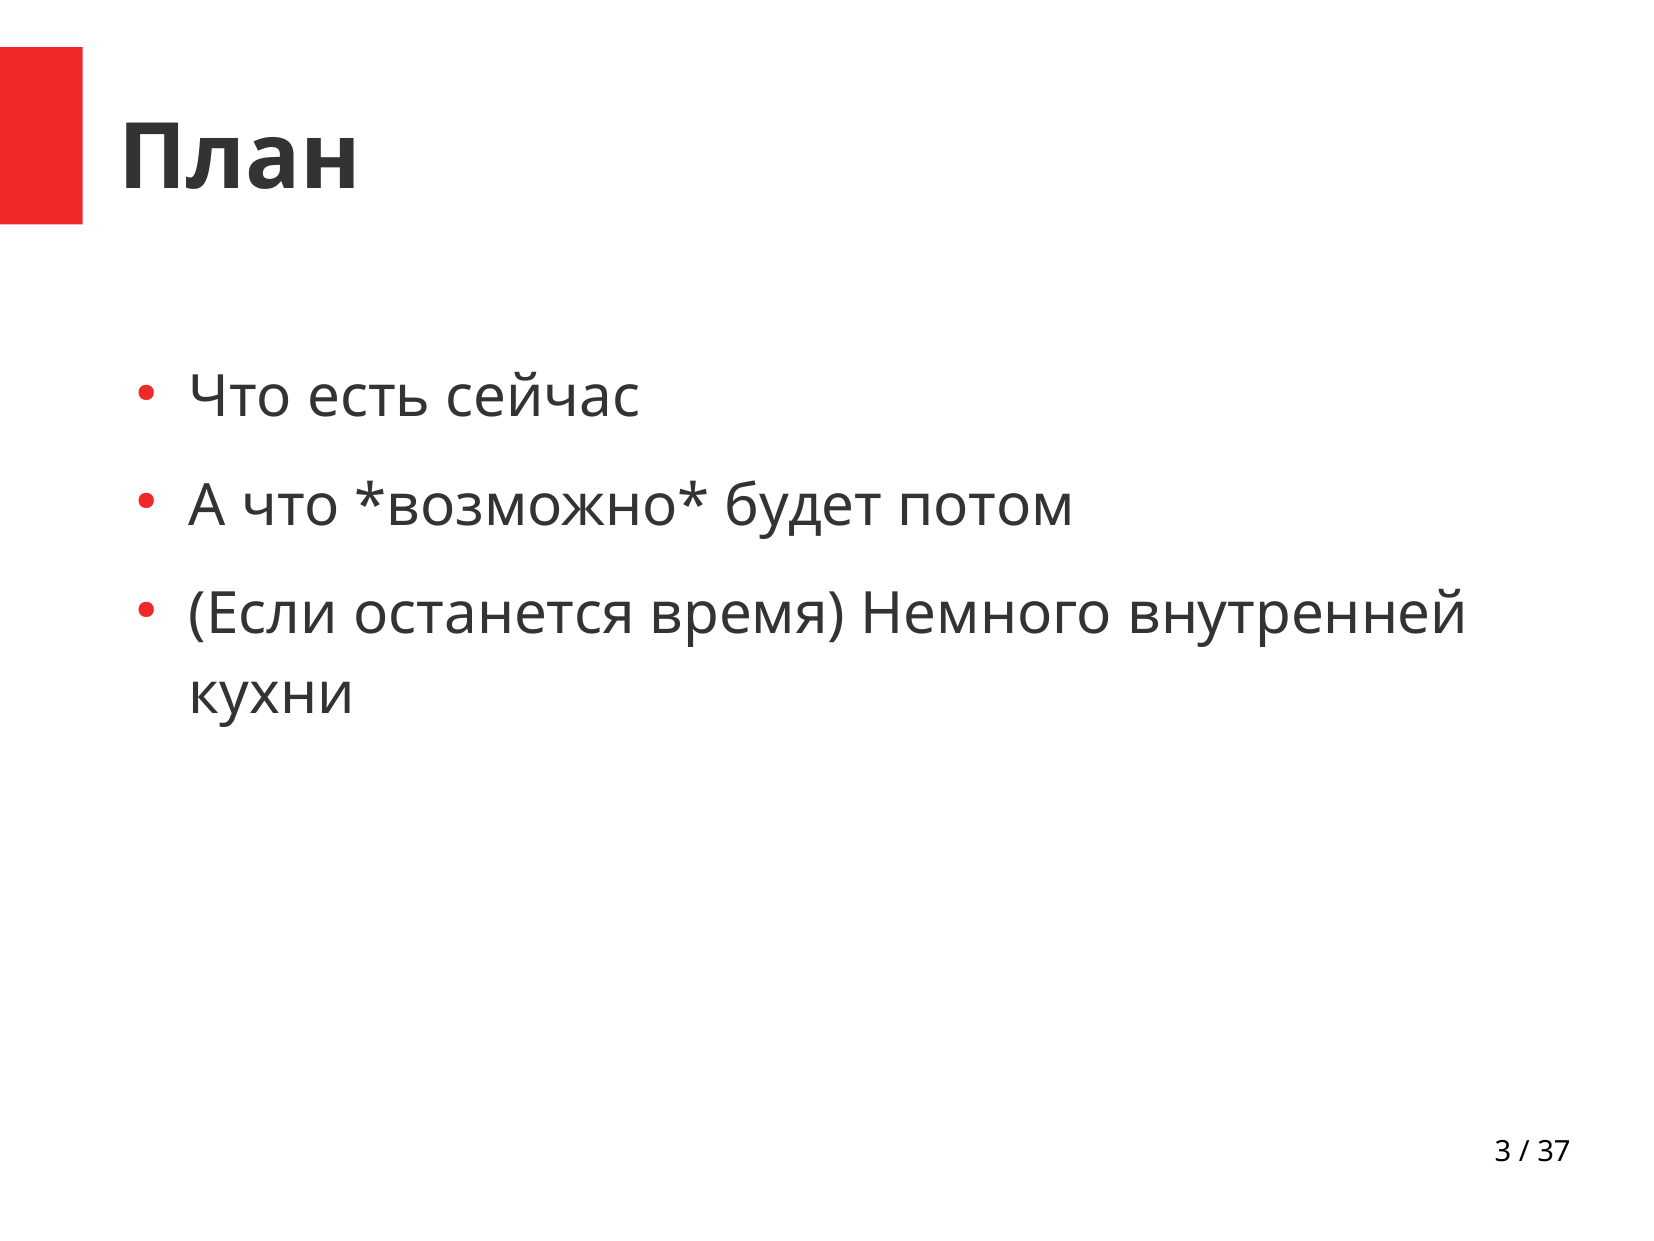

# План
Что есть сейчас
А что *возможно* будет потом
(Если останется время) Немного внутренней кухни
3